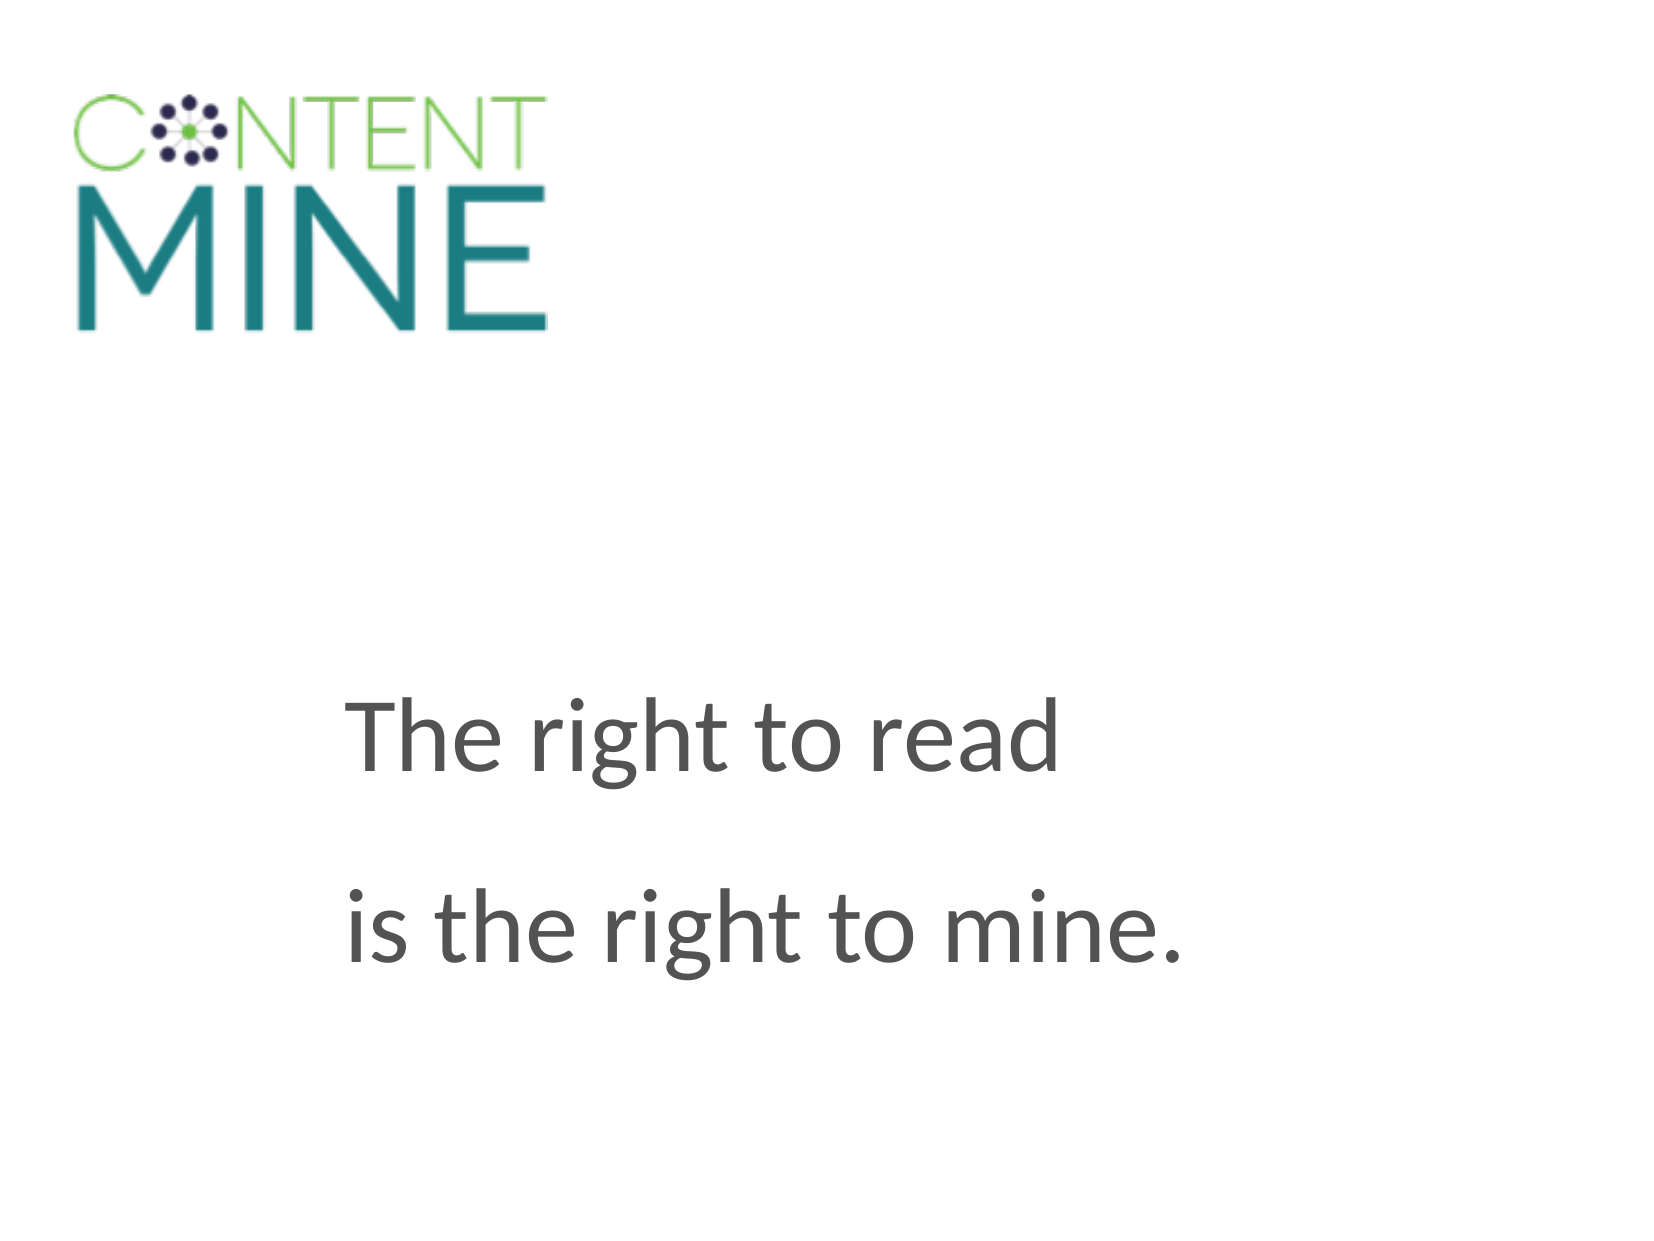

#
The right to read
is the right to mine.